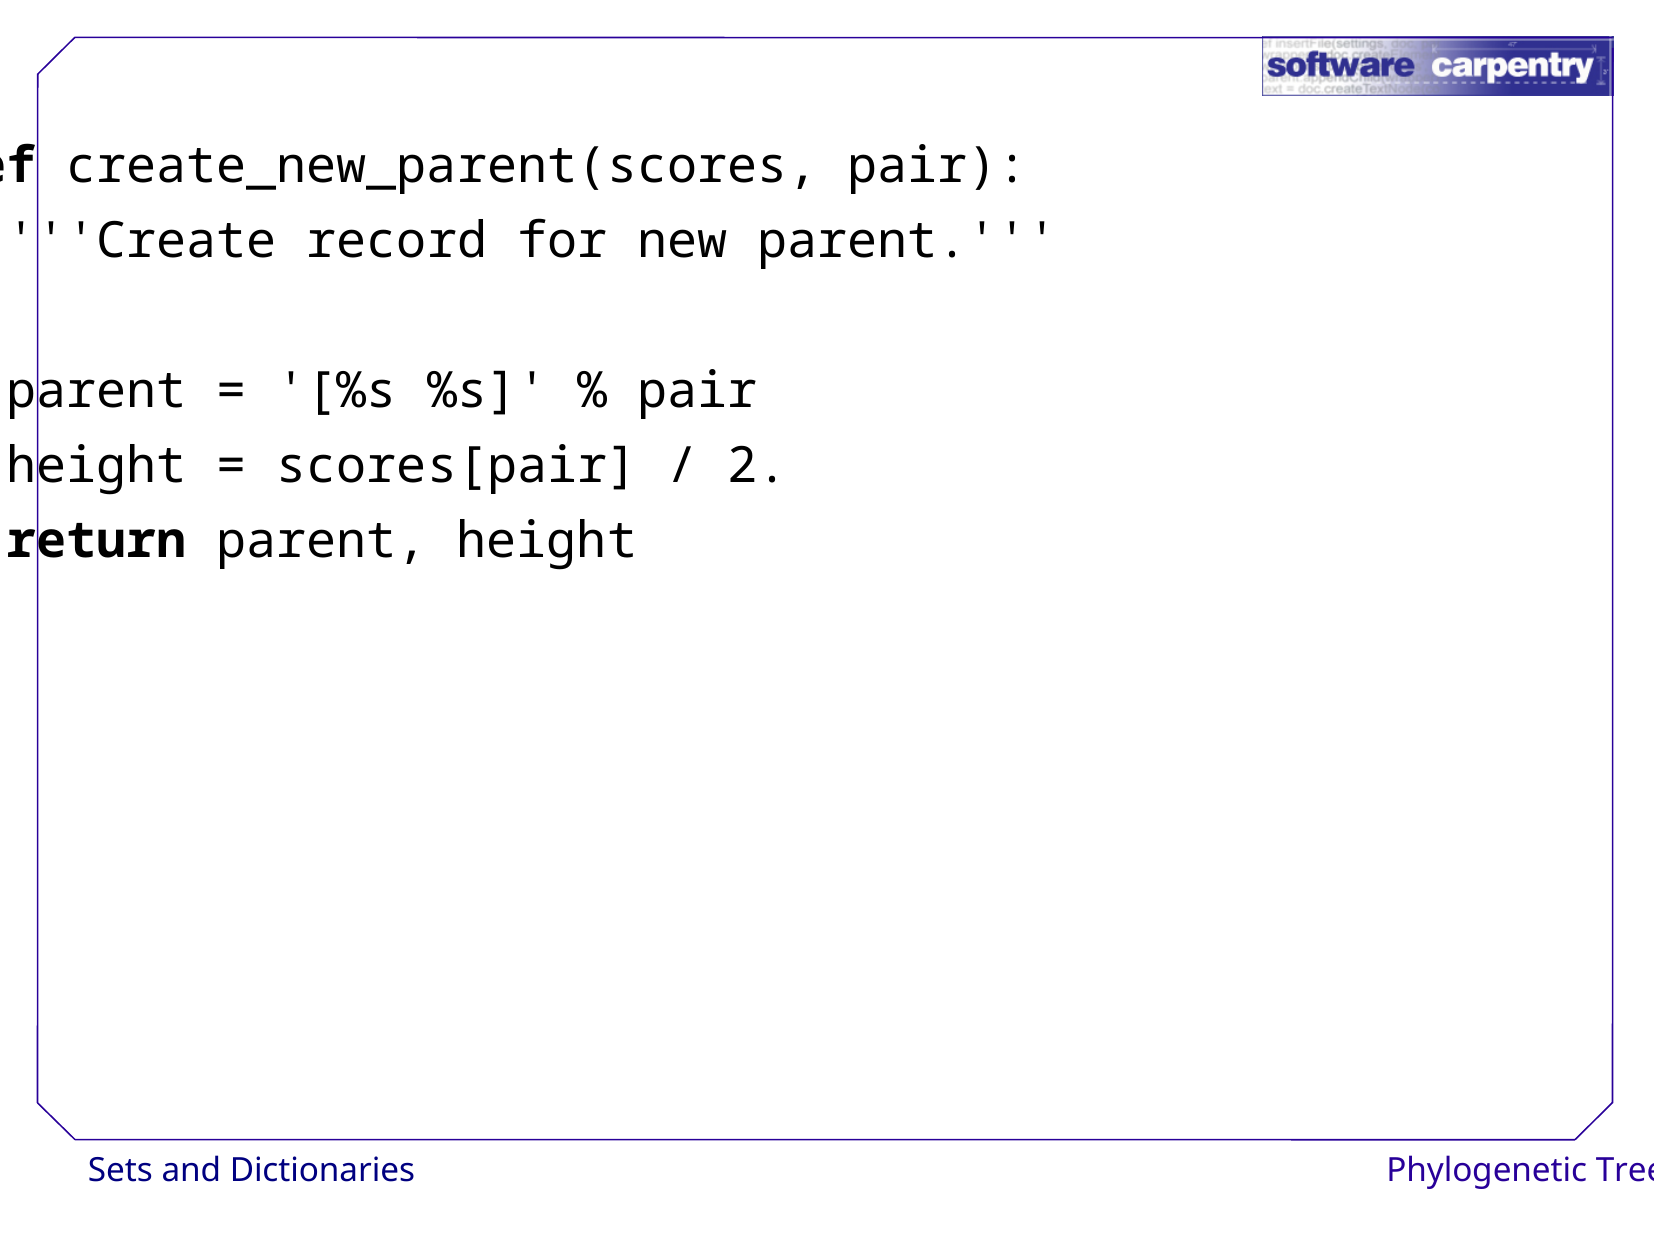

def create_new_parent(scores, pair):
 '''Create record for new parent.'''
 parent = '[%s %s]' % pair
 height = scores[pair] / 2.
 return parent, height